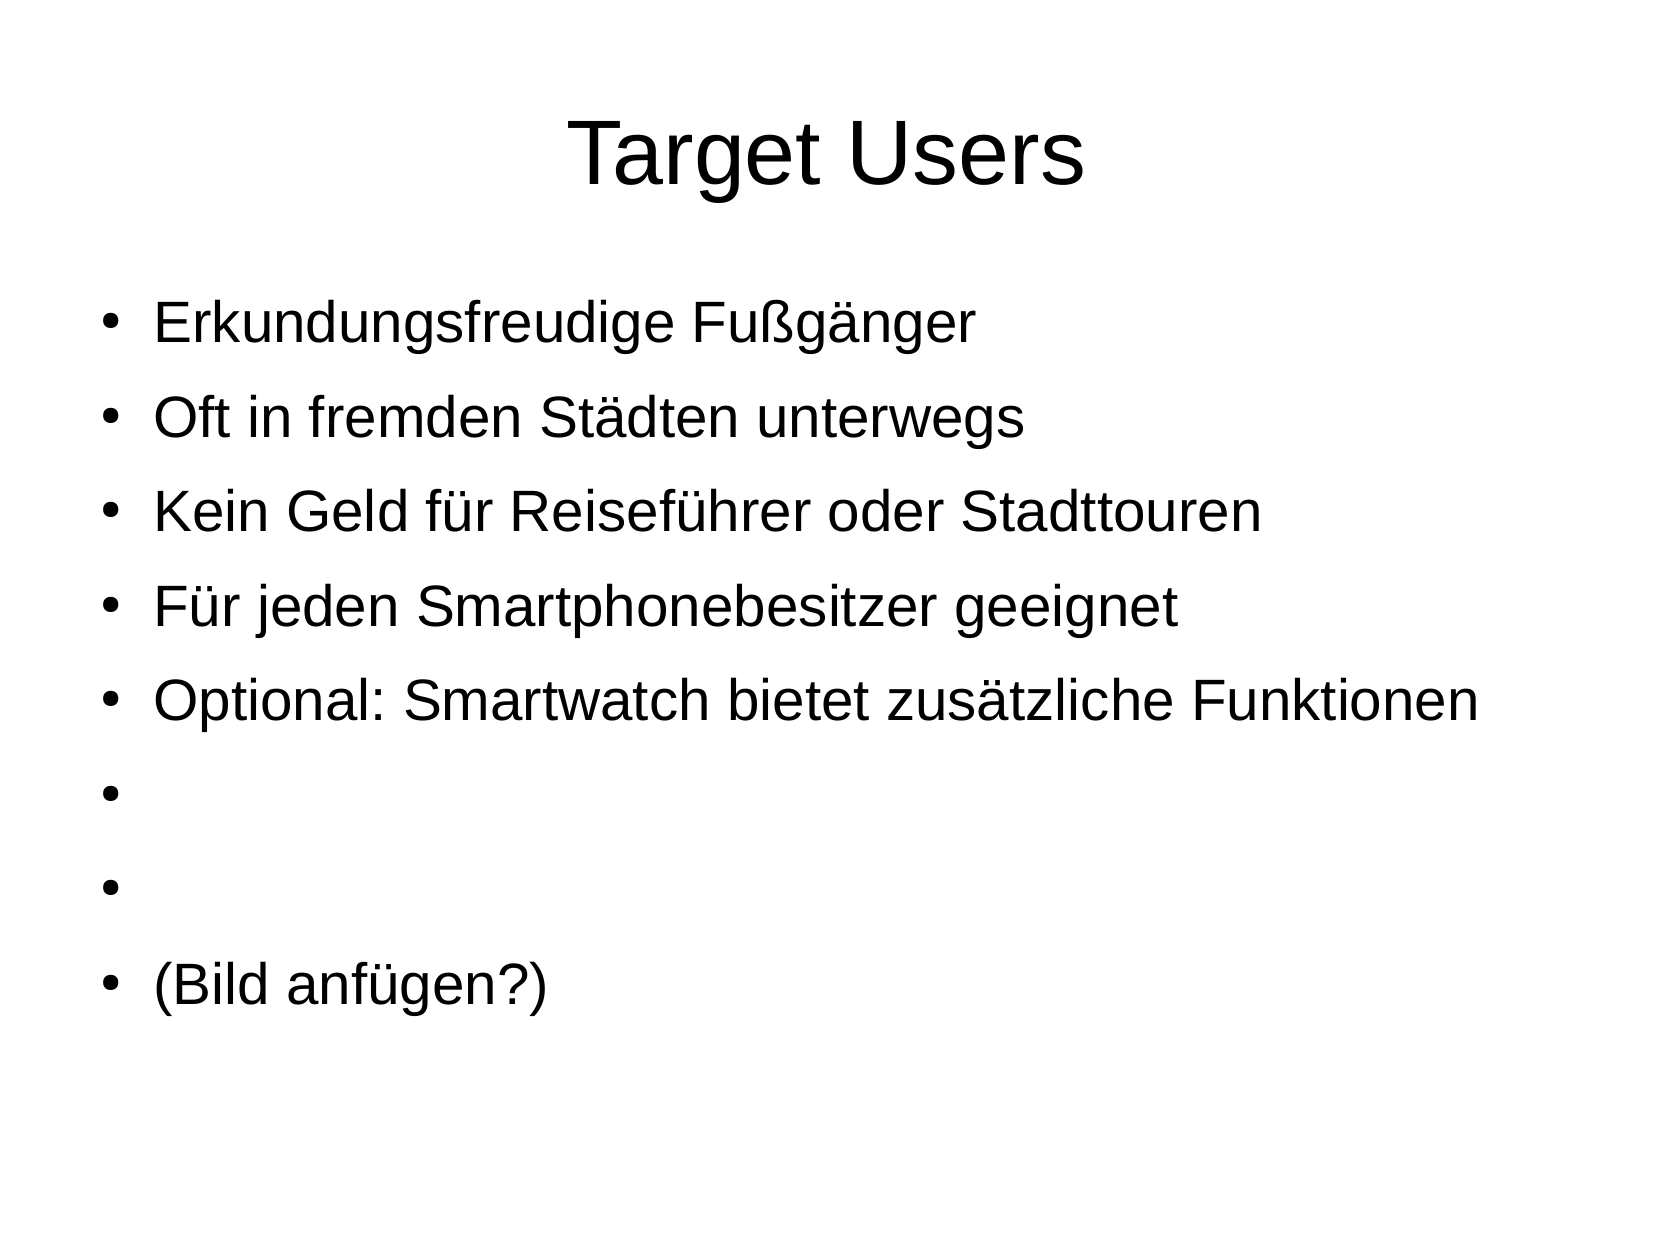

# Target Users
Erkundungsfreudige Fußgänger
Oft in fremden Städten unterwegs
Kein Geld für Reiseführer oder Stadttouren
Für jeden Smartphonebesitzer geeignet
Optional: Smartwatch bietet zusätzliche Funktionen
(Bild anfügen?)